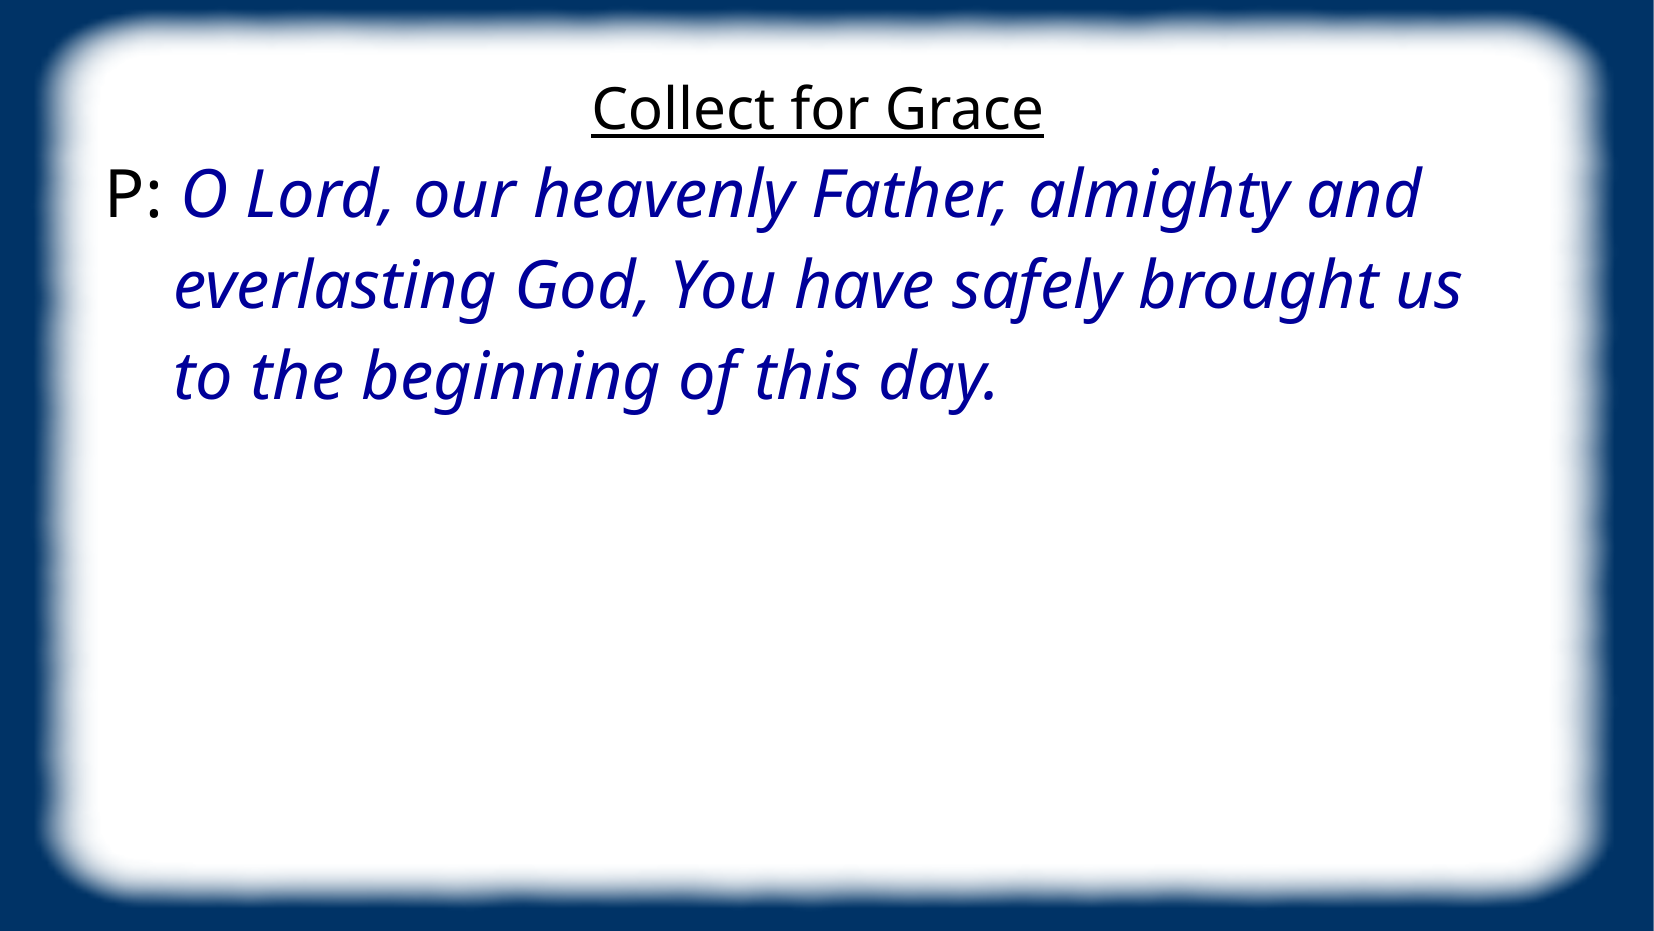

Collect for Grace
P: O Lord, our heavenly Father, almighty and
 everlasting God, You have safely brought us
 to the beginning of this day.